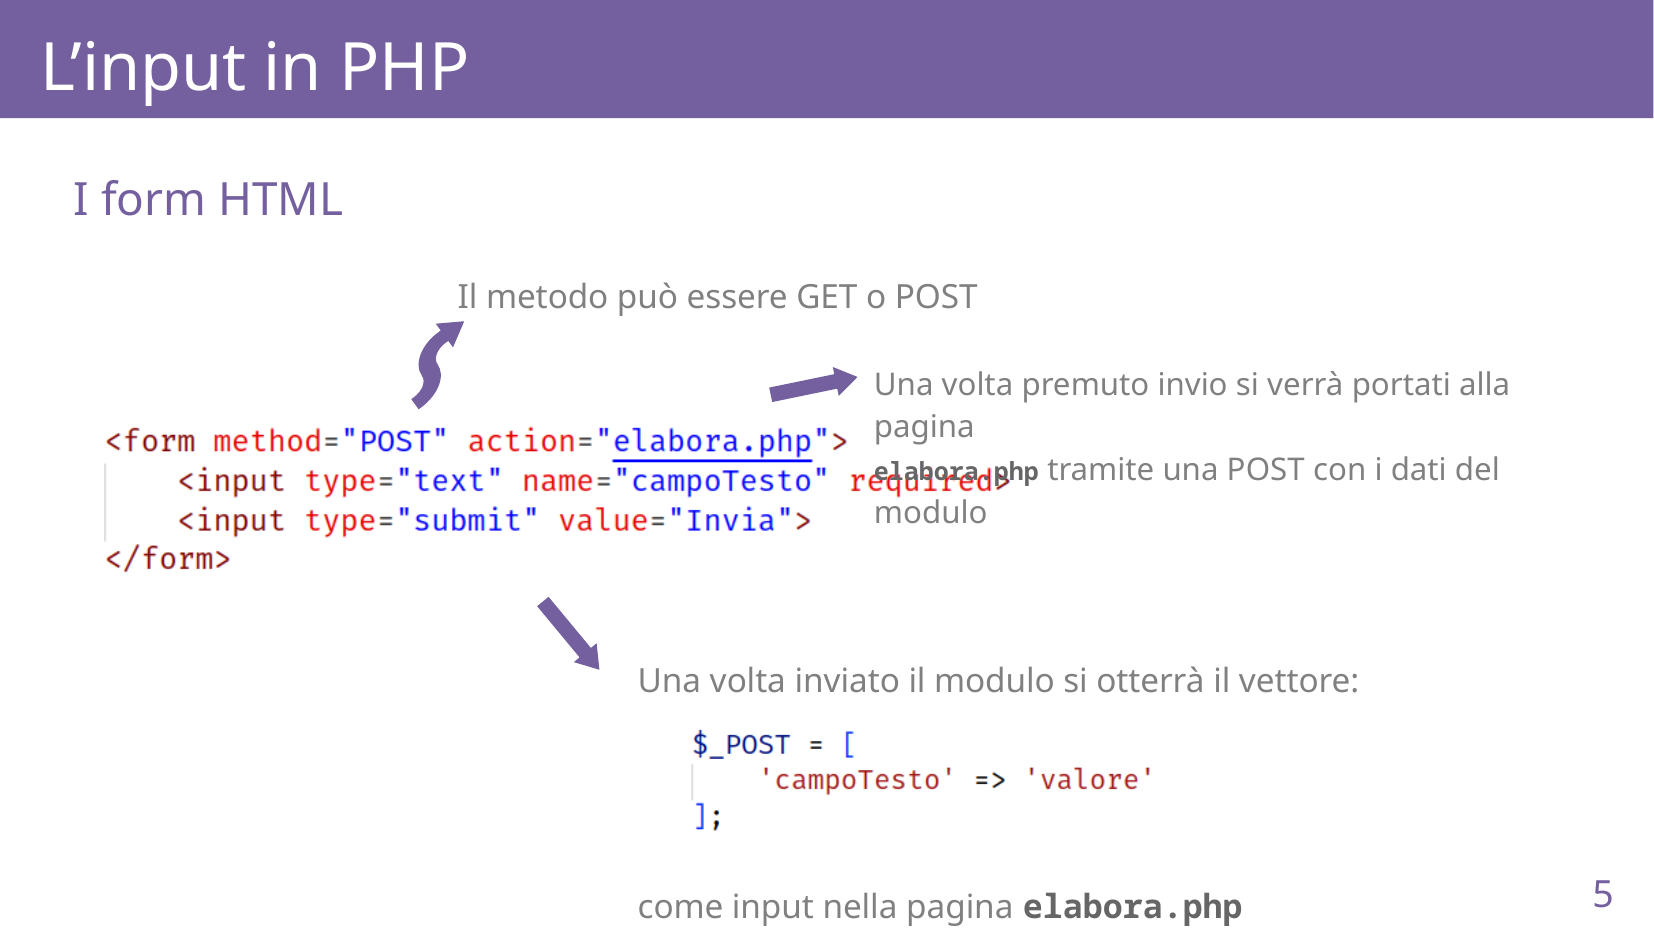

L’input in PHP
I form HTML
Il metodo può essere GET o POST
Una volta premuto invio si verrà portati alla pagina
elabora.php tramite una POST con i dati del modulo
Una volta inviato il modulo si otterrà il vettore:
come input nella pagina elabora.php